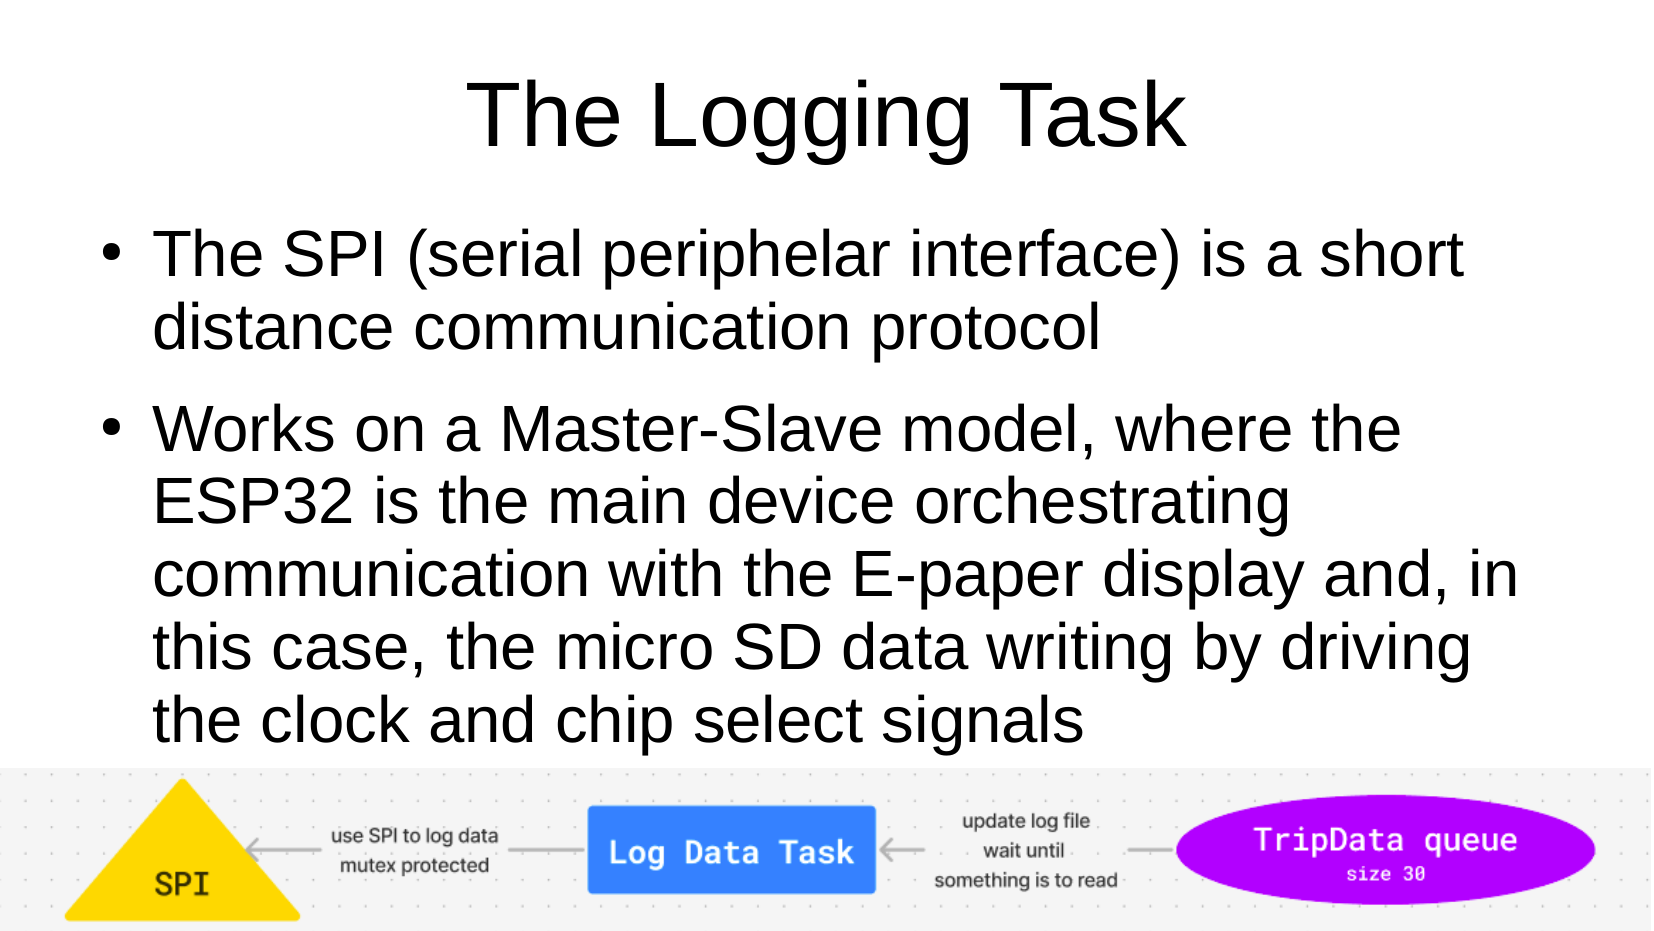

# The Logging Task
The SPI (serial periphelar interface) is a short distance communication protocol
Works on a Master-Slave model, where the ESP32 is the main device orchestrating communication with the E-paper display and, in this case, the micro SD data writing by driving the clock and chip select signals